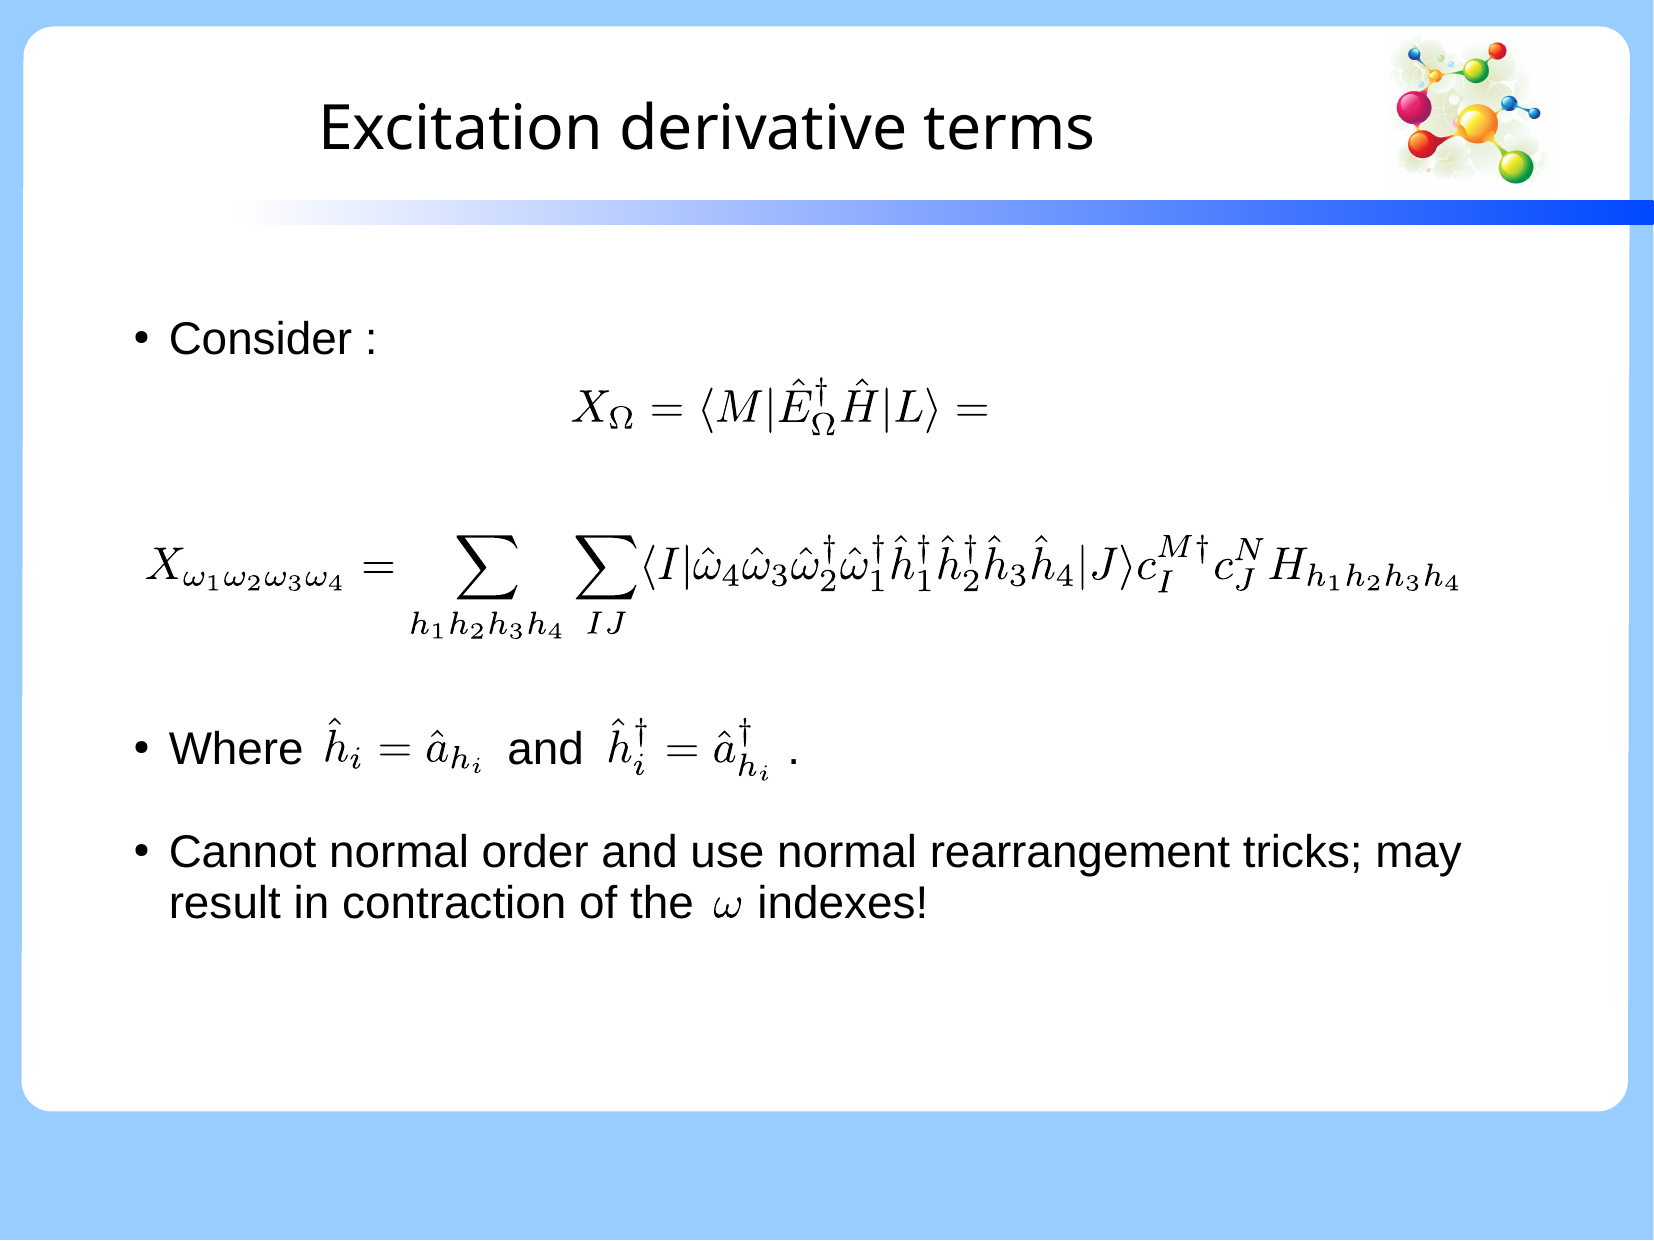

# Excitation derivative terms
Consider :
Where and .
Cannot normal order and use normal rearrangement tricks; may result in contraction of the indexes!